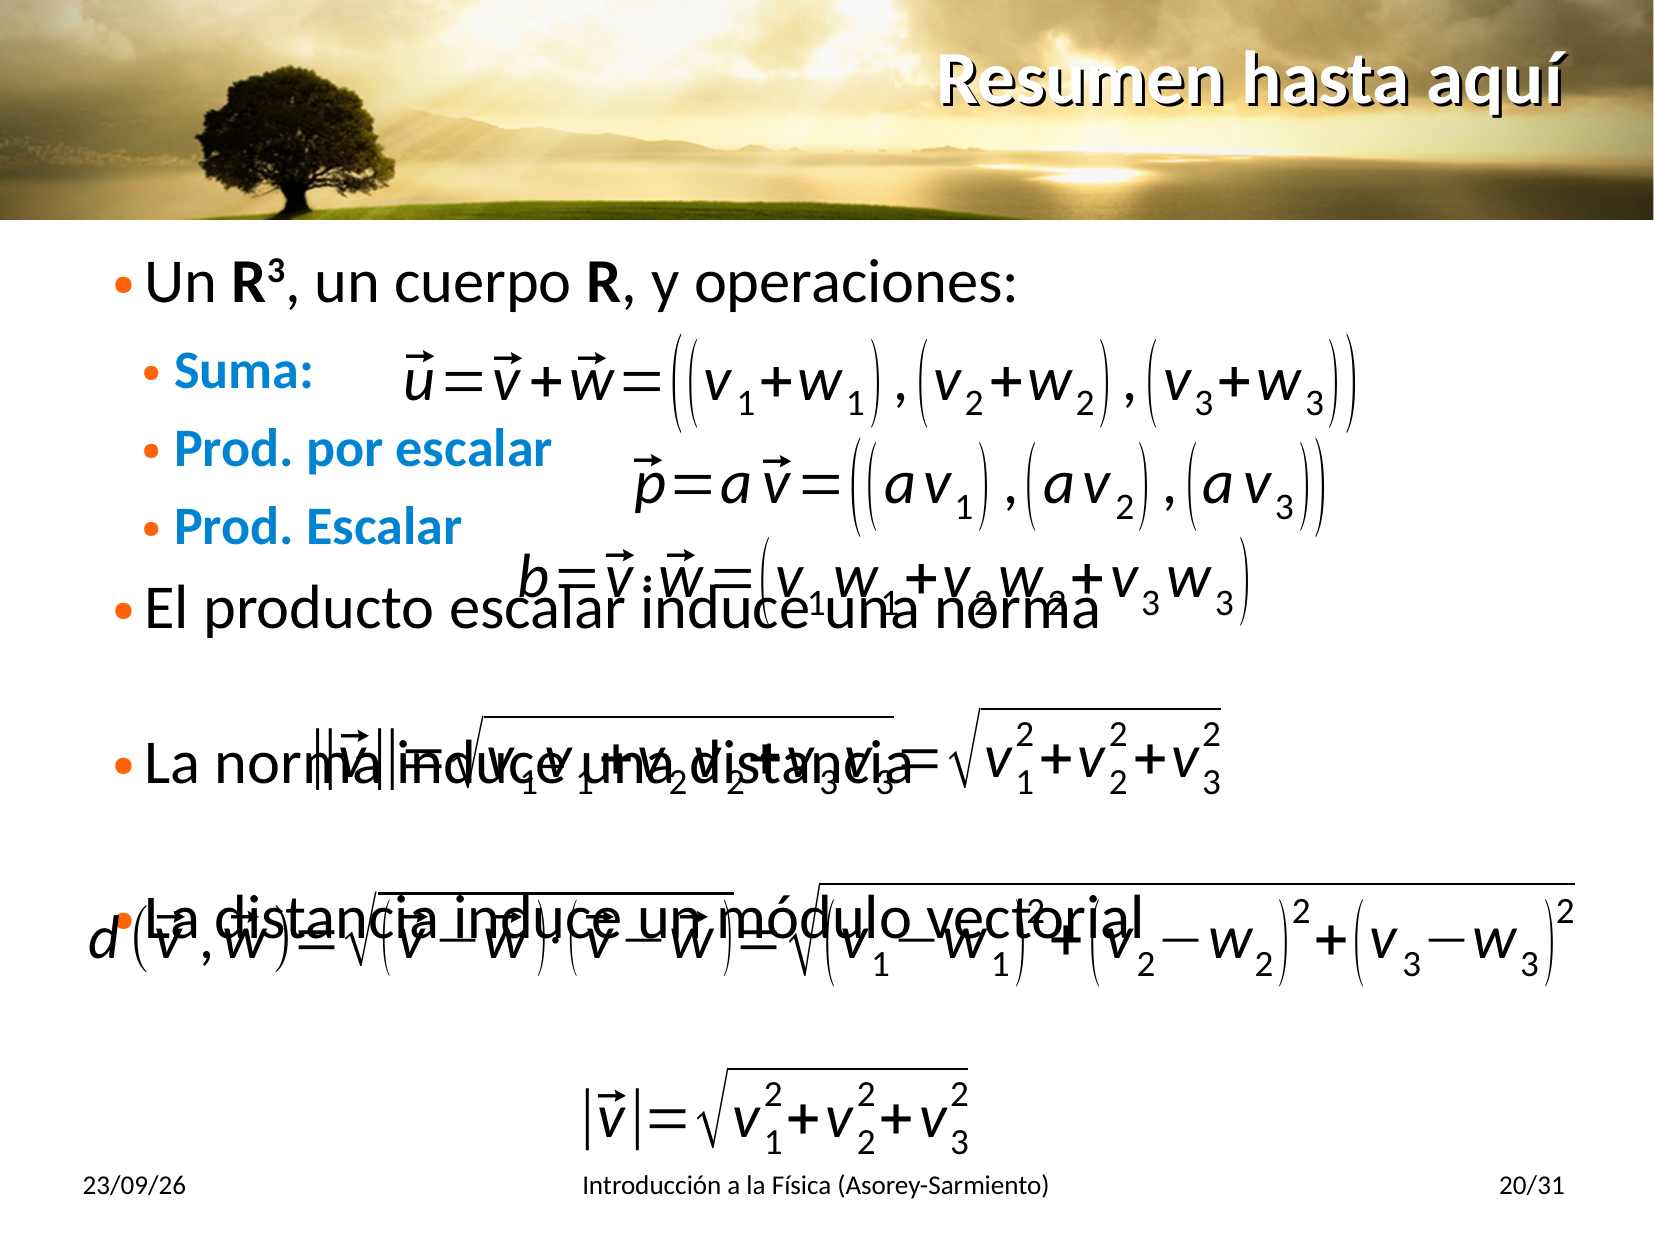

# Resumen hasta aquí
Un R3, un cuerpo R, y operaciones:
Suma:
Prod. por escalar
Prod. Escalar
El producto escalar induce una norma
La norma induce una distancia
La distancia induce un módulo vectorial
Introducción a la Física (Asorey-Sarmiento)
20